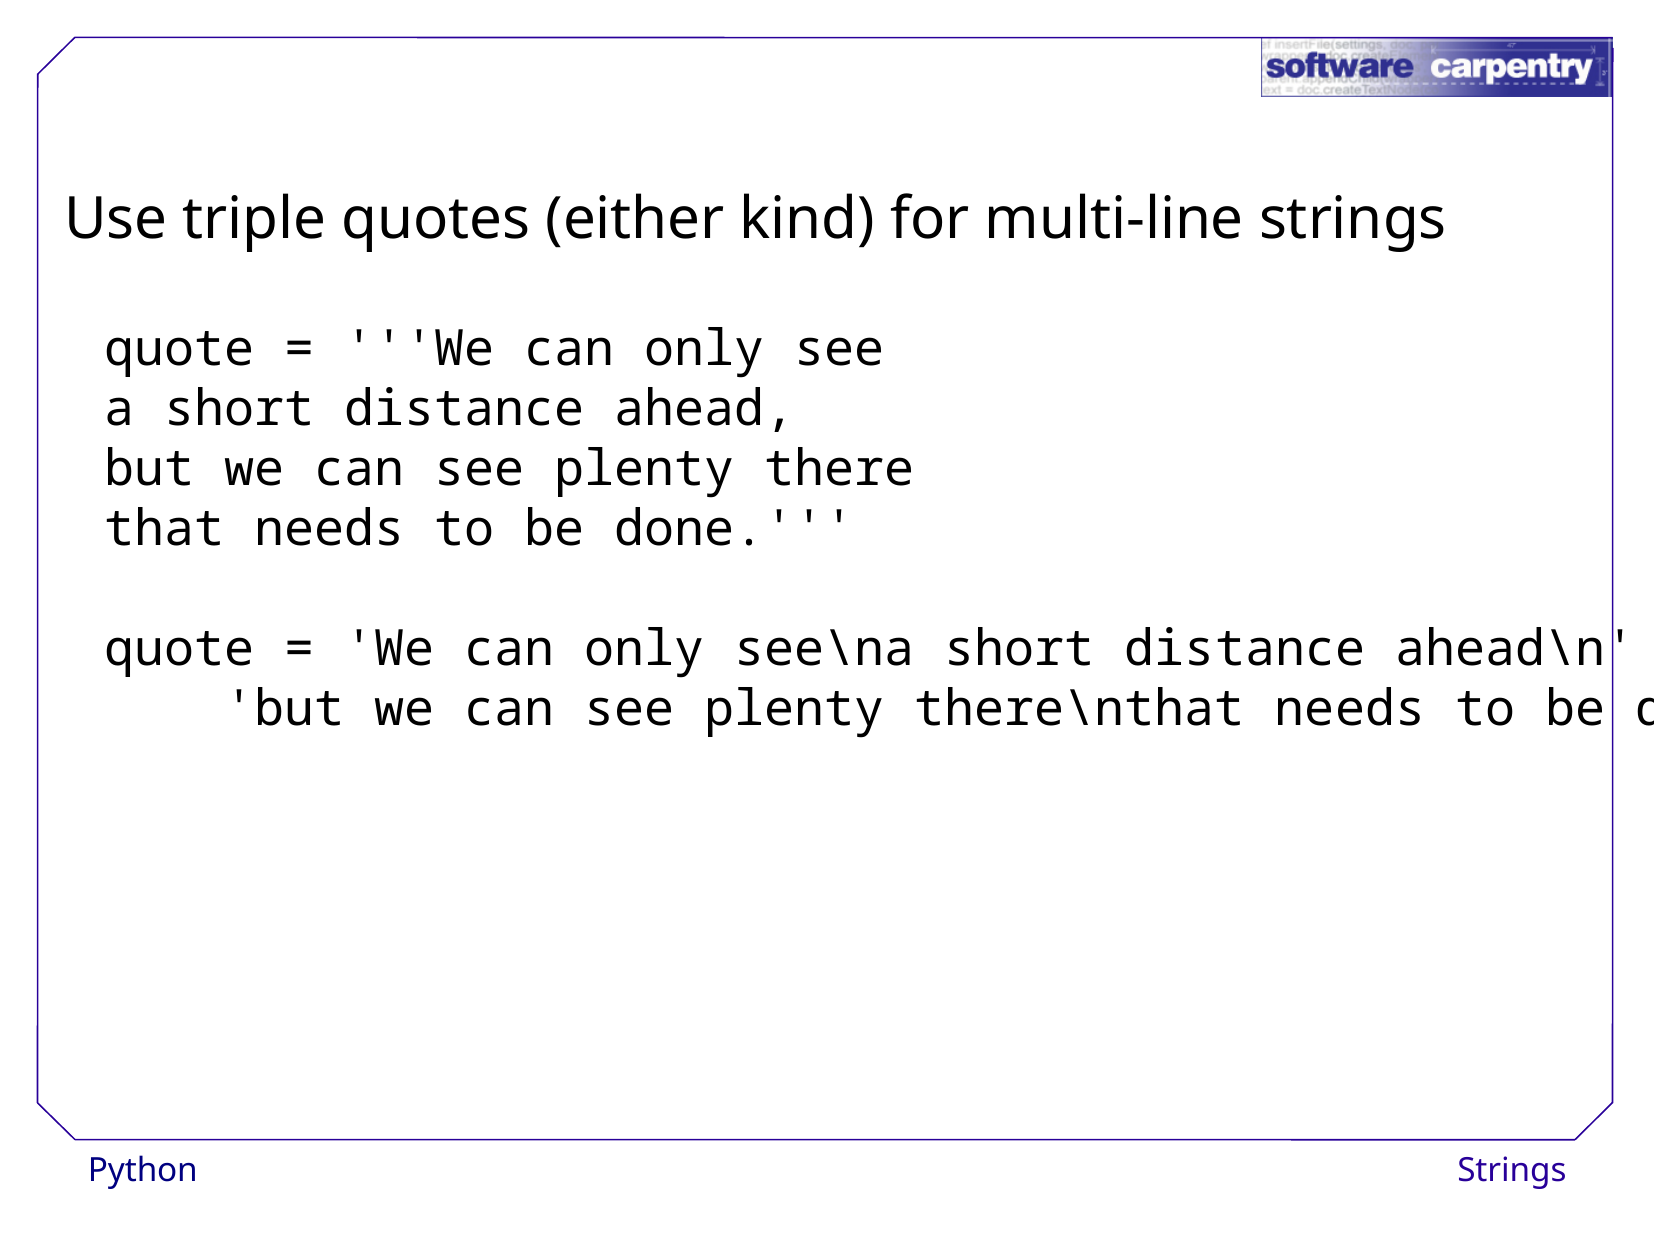

Use triple quotes (either kind) for multi-line strings
quote = '''We can only see
a short distance ahead,
but we can see plenty there
that needs to be done.'''
quote = 'We can only see\na short distance ahead\n' + \
 'but we can see plenty there\nthat needs to be done.'